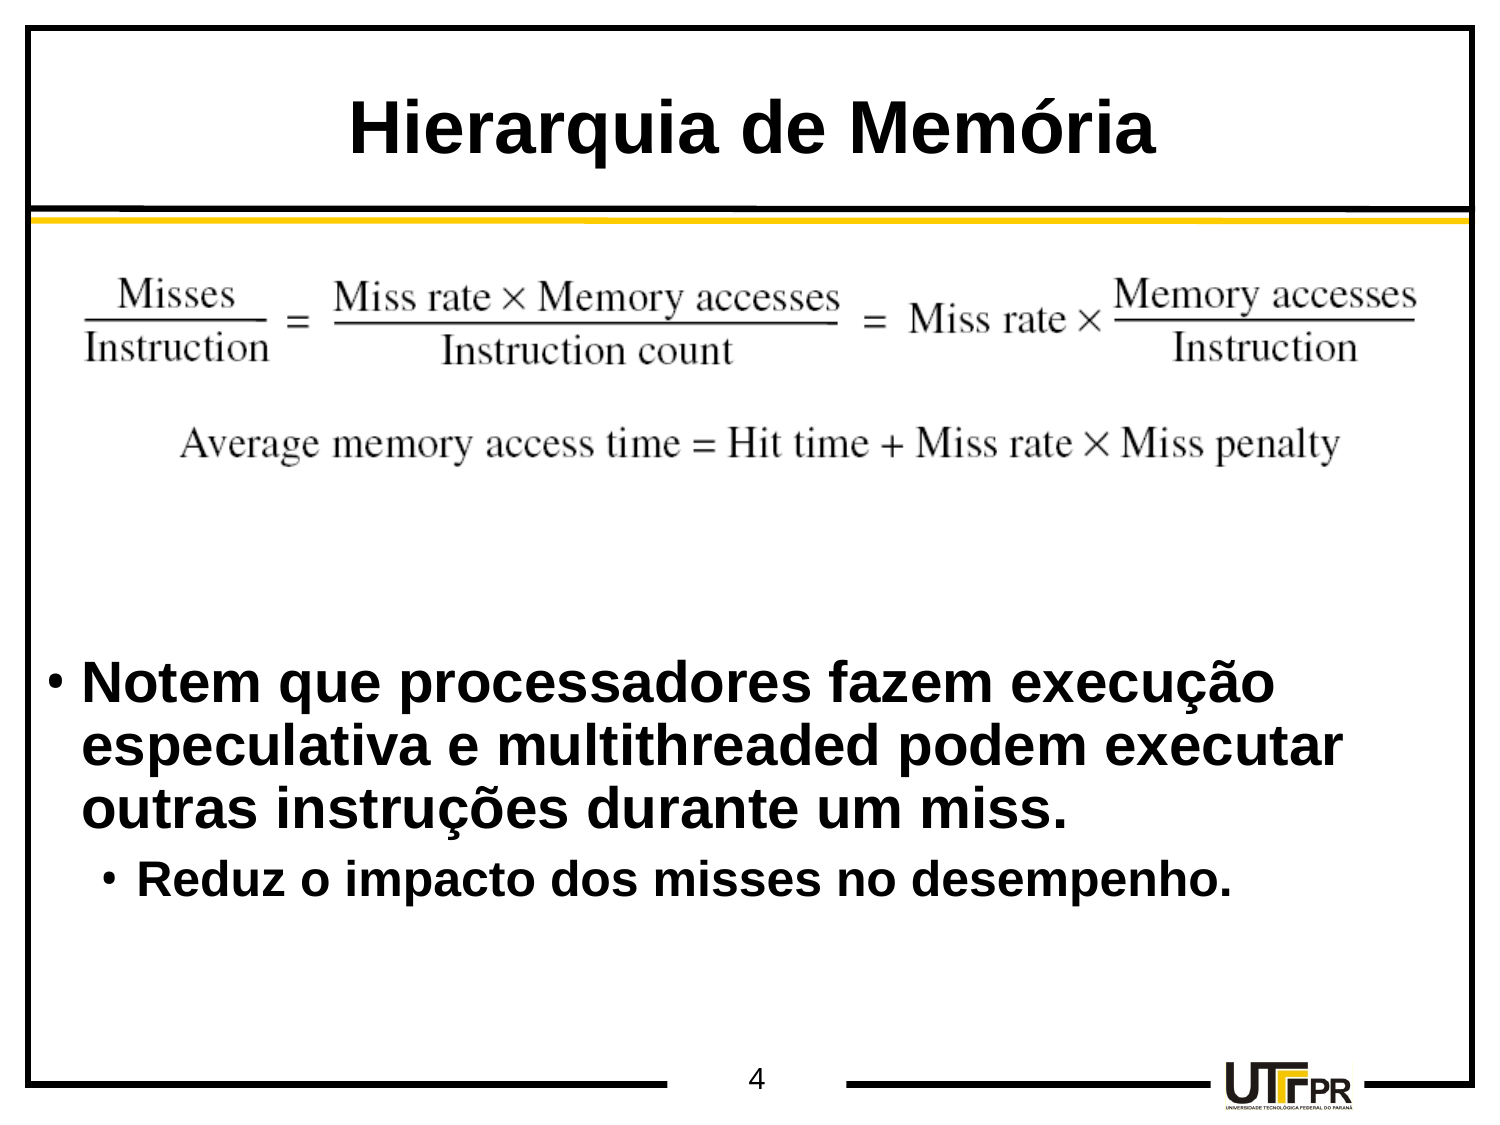

Hierarquia de Memória
# Notem que processadores fazem execução especulativa e multithreaded podem executar outras instruções durante um miss.
Reduz o impacto dos misses no desempenho.